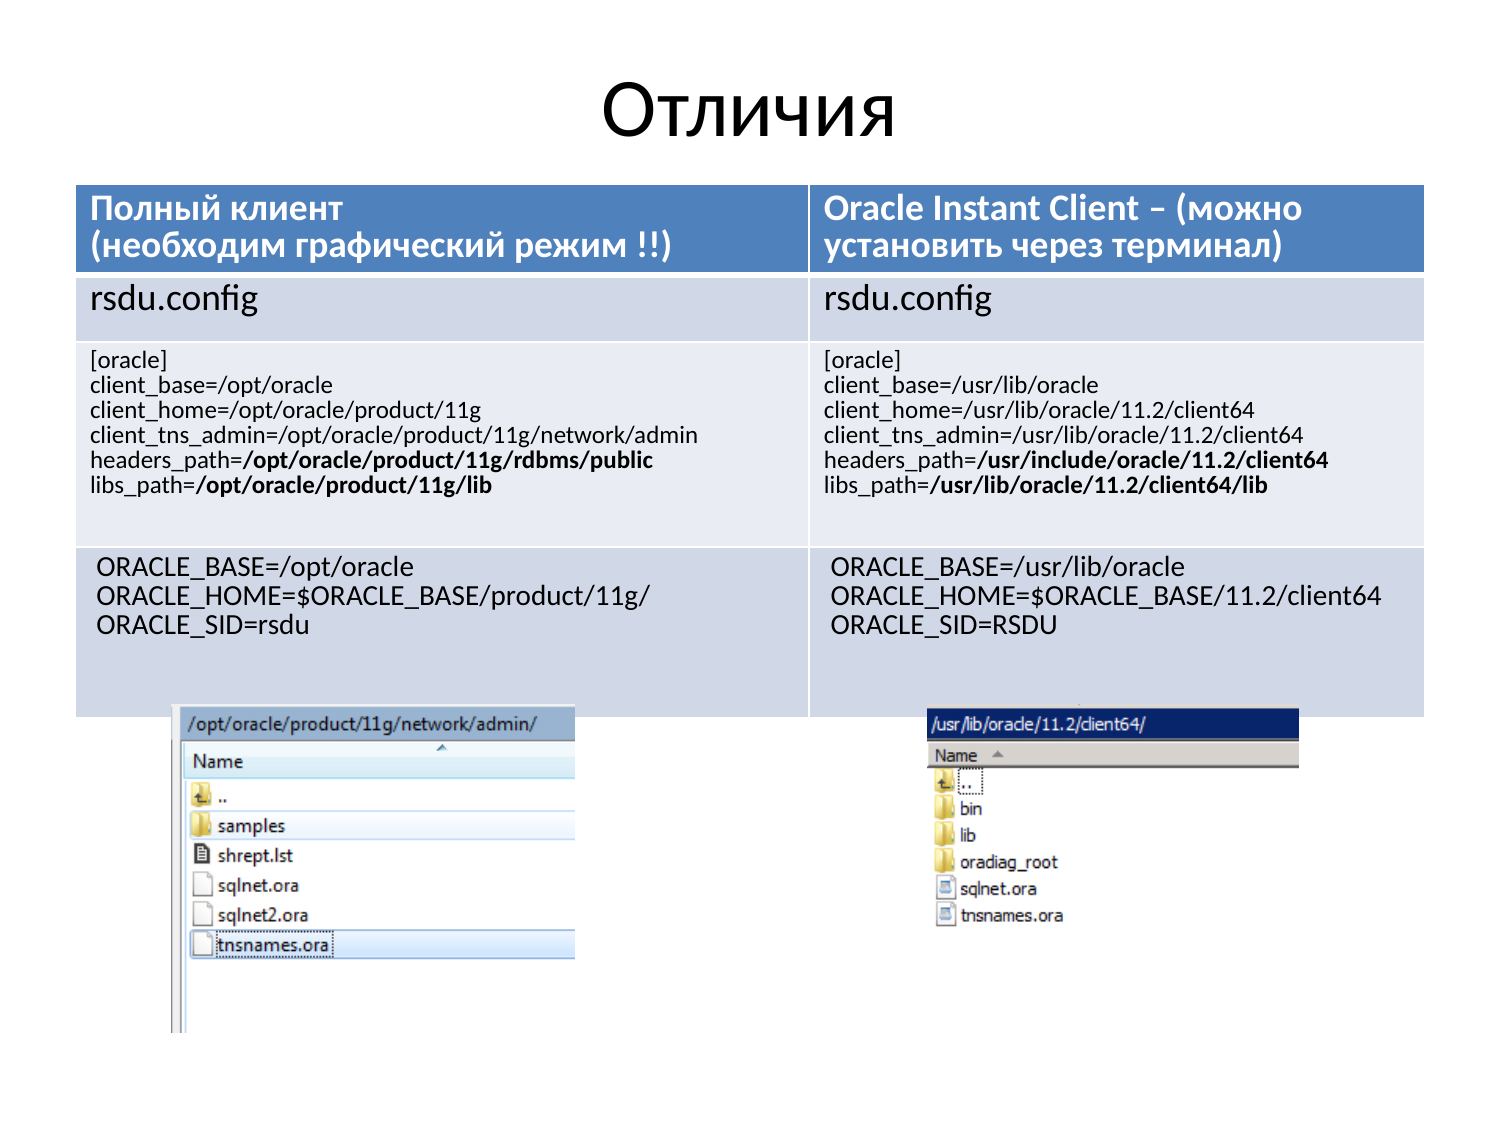

# Отличия
| Полный клиент (необходим графический режим !!) | Oracle Instant Client – (можно установить через терминал) |
| --- | --- |
| rsdu.config | rsdu.config |
| [oracle] client\_base=/opt/oracle client\_home=/opt/oracle/product/11g client\_tns\_admin=/opt/oracle/product/11g/network/admin headers\_path=/opt/oracle/product/11g/rdbms/public libs\_path=/opt/oracle/product/11g/lib | [oracle] client\_base=/usr/lib/oracle client\_home=/usr/lib/oracle/11.2/client64 client\_tns\_admin=/usr/lib/oracle/11.2/client64 headers\_path=/usr/include/oracle/11.2/client64 libs\_path=/usr/lib/oracle/11.2/client64/lib |
| ORACLE\_BASE=/opt/oracle ORACLE\_HOME=$ORACLE\_BASE/product/11g/ ORACLE\_SID=rsdu | ORACLE\_BASE=/usr/lib/oracle ORACLE\_HOME=$ORACLE\_BASE/11.2/client64 ORACLE\_SID=RSDU |